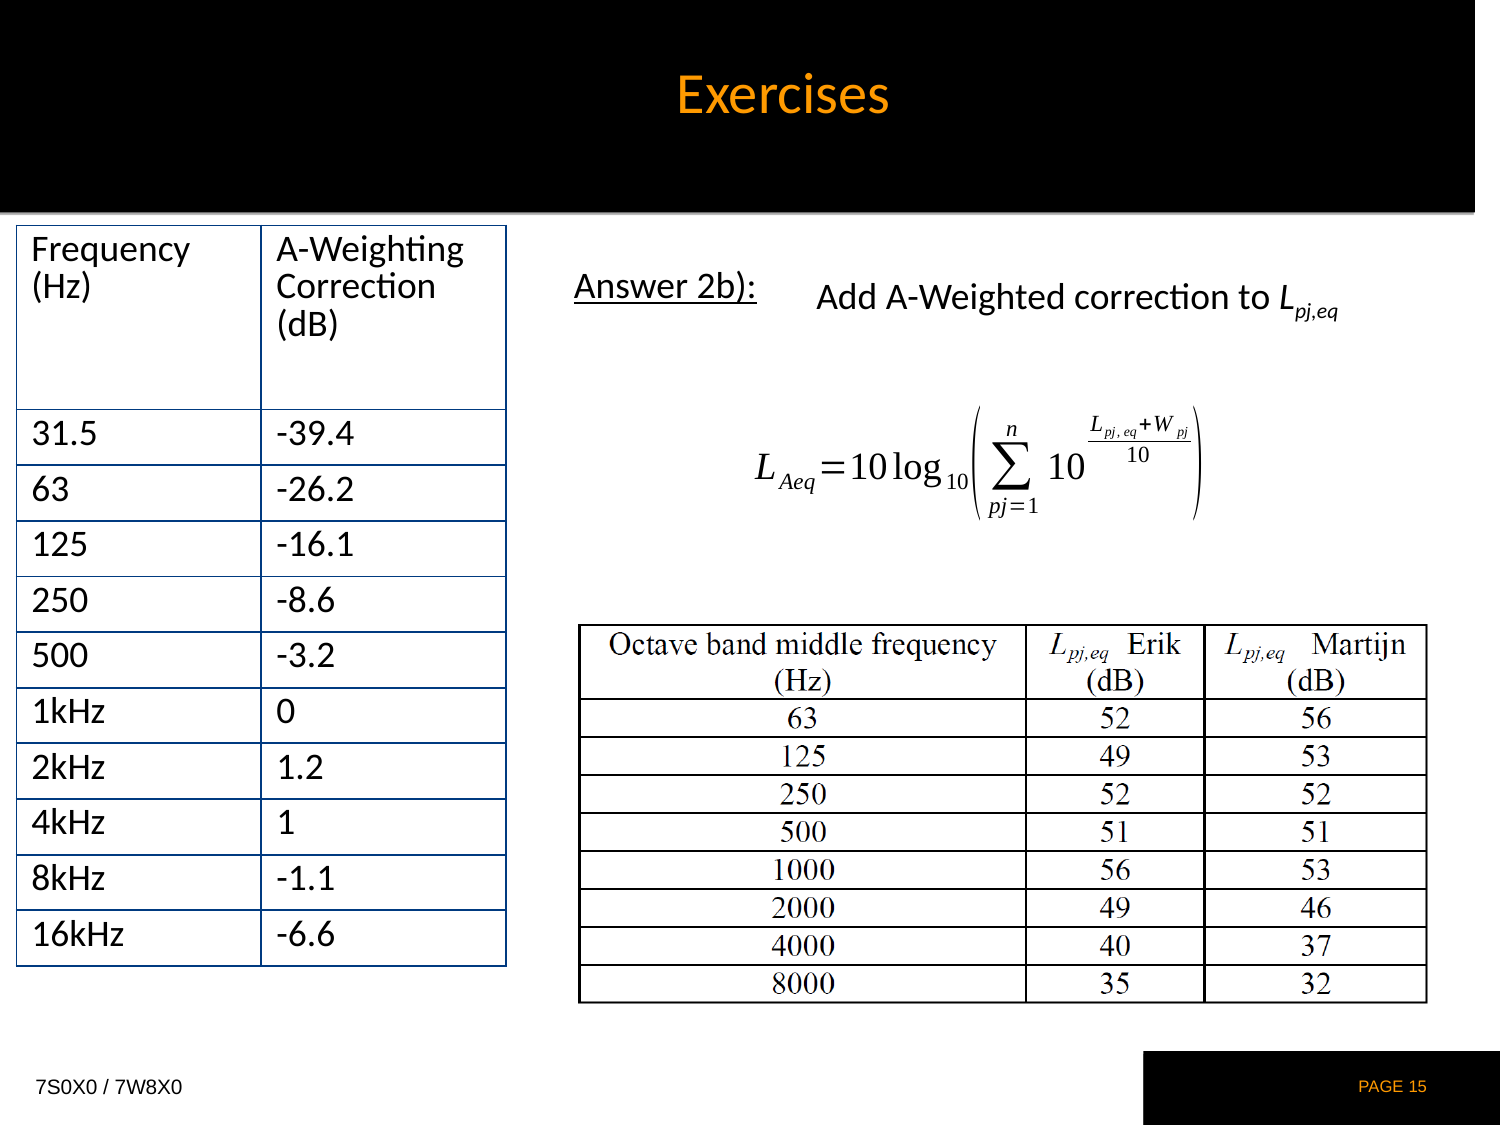

#
Exercises
| Frequency (Hz) | A-Weighting Correction (dB) |
| --- | --- |
| 31.5 | -39.4 |
| 63 | -26.2 |
| 125 | -16.1 |
| 250 | -8.6 |
| 500 | -3.2 |
| 1kHz | 0 |
| 2kHz | 1.2 |
| 4kHz | 1 |
| 8kHz | -1.1 |
| 16kHz | -6.6 |
Answer 2b):
Add A-Weighted correction to Lpj,eq
7S0X0 / 7W8X0
PAGE